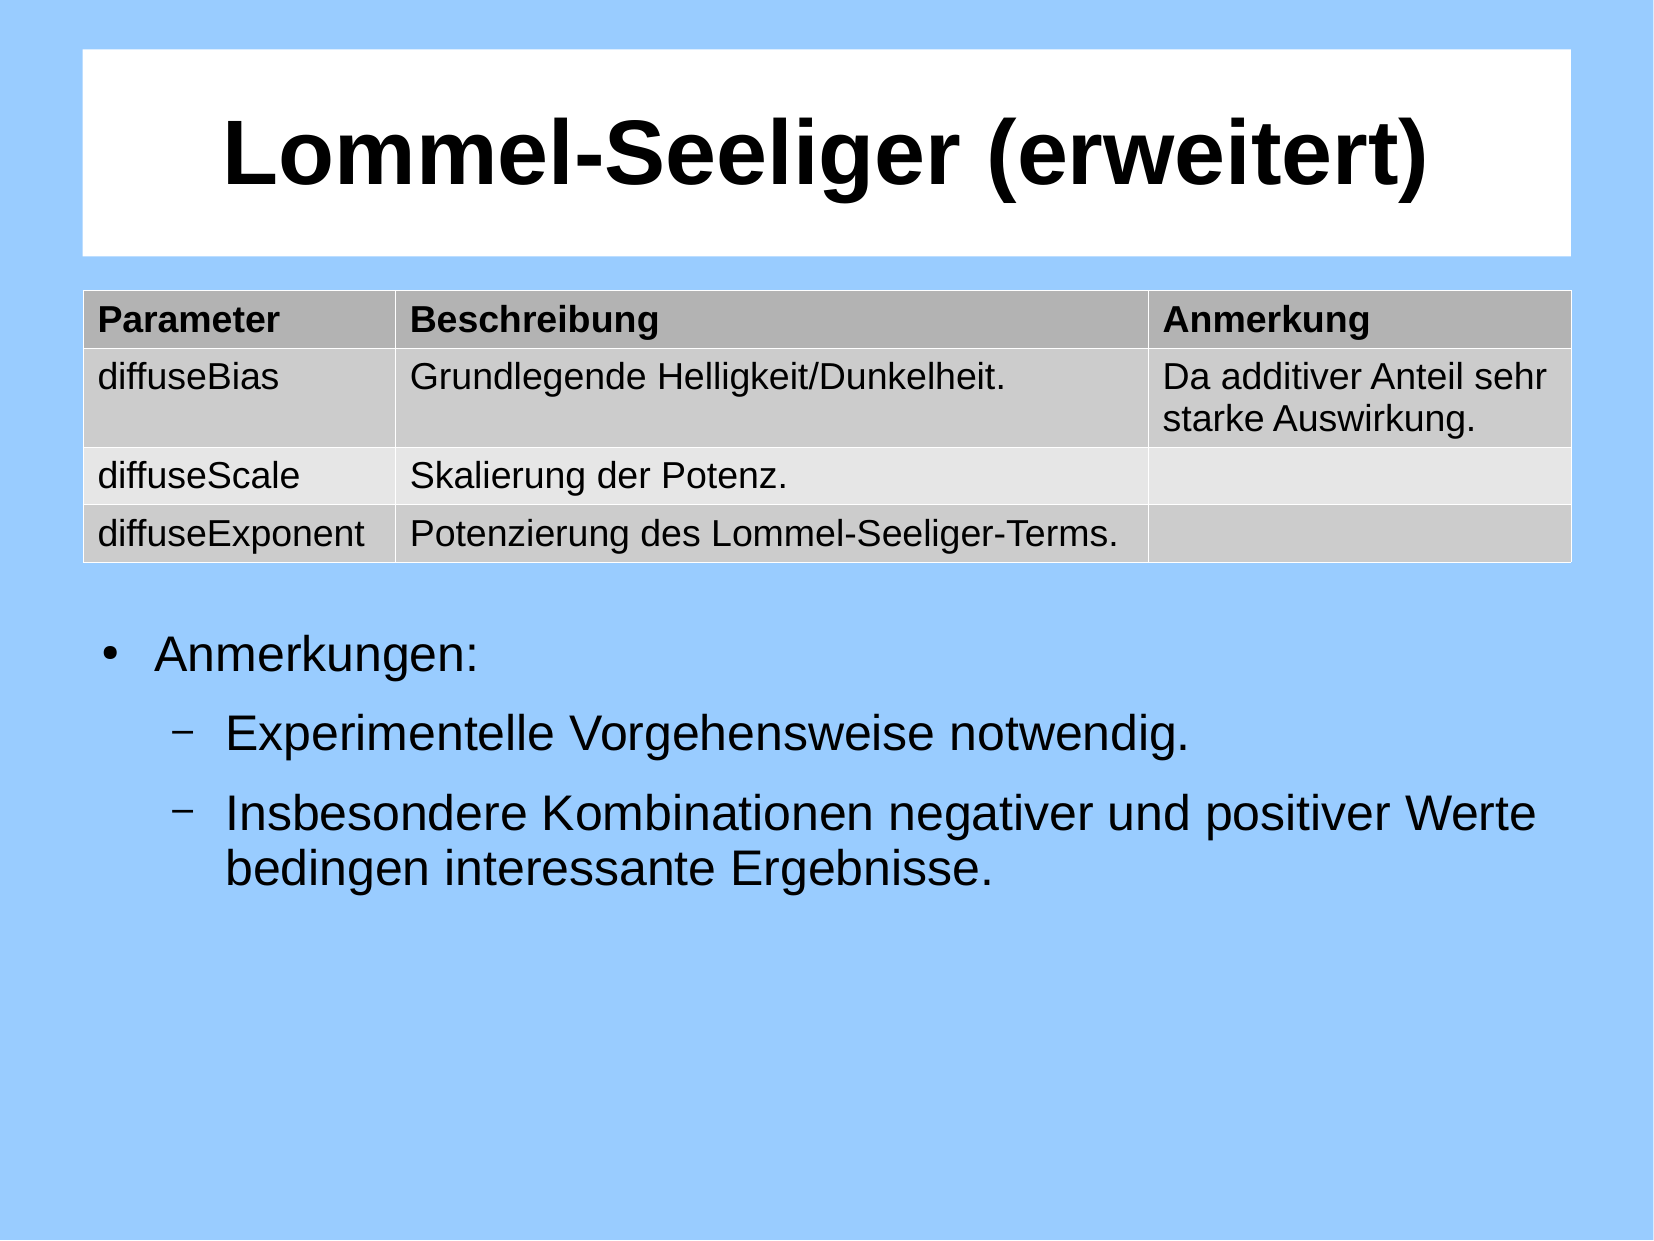

# Lommel-Seeliger (erweitert)
| Parameter | Beschreibung | Anmerkung |
| --- | --- | --- |
| diffuseBias | Grundlegende Helligkeit/Dunkelheit. | Da additiver Anteil sehr starke Auswirkung. |
| diffuseScale | Skalierung der Potenz. | |
| diffuseExponent | Potenzierung des Lommel-Seeliger-Terms. | |
Anmerkungen:
Experimentelle Vorgehensweise notwendig.
Insbesondere Kombinationen negativer und positiver Werte bedingen interessante Ergebnisse.